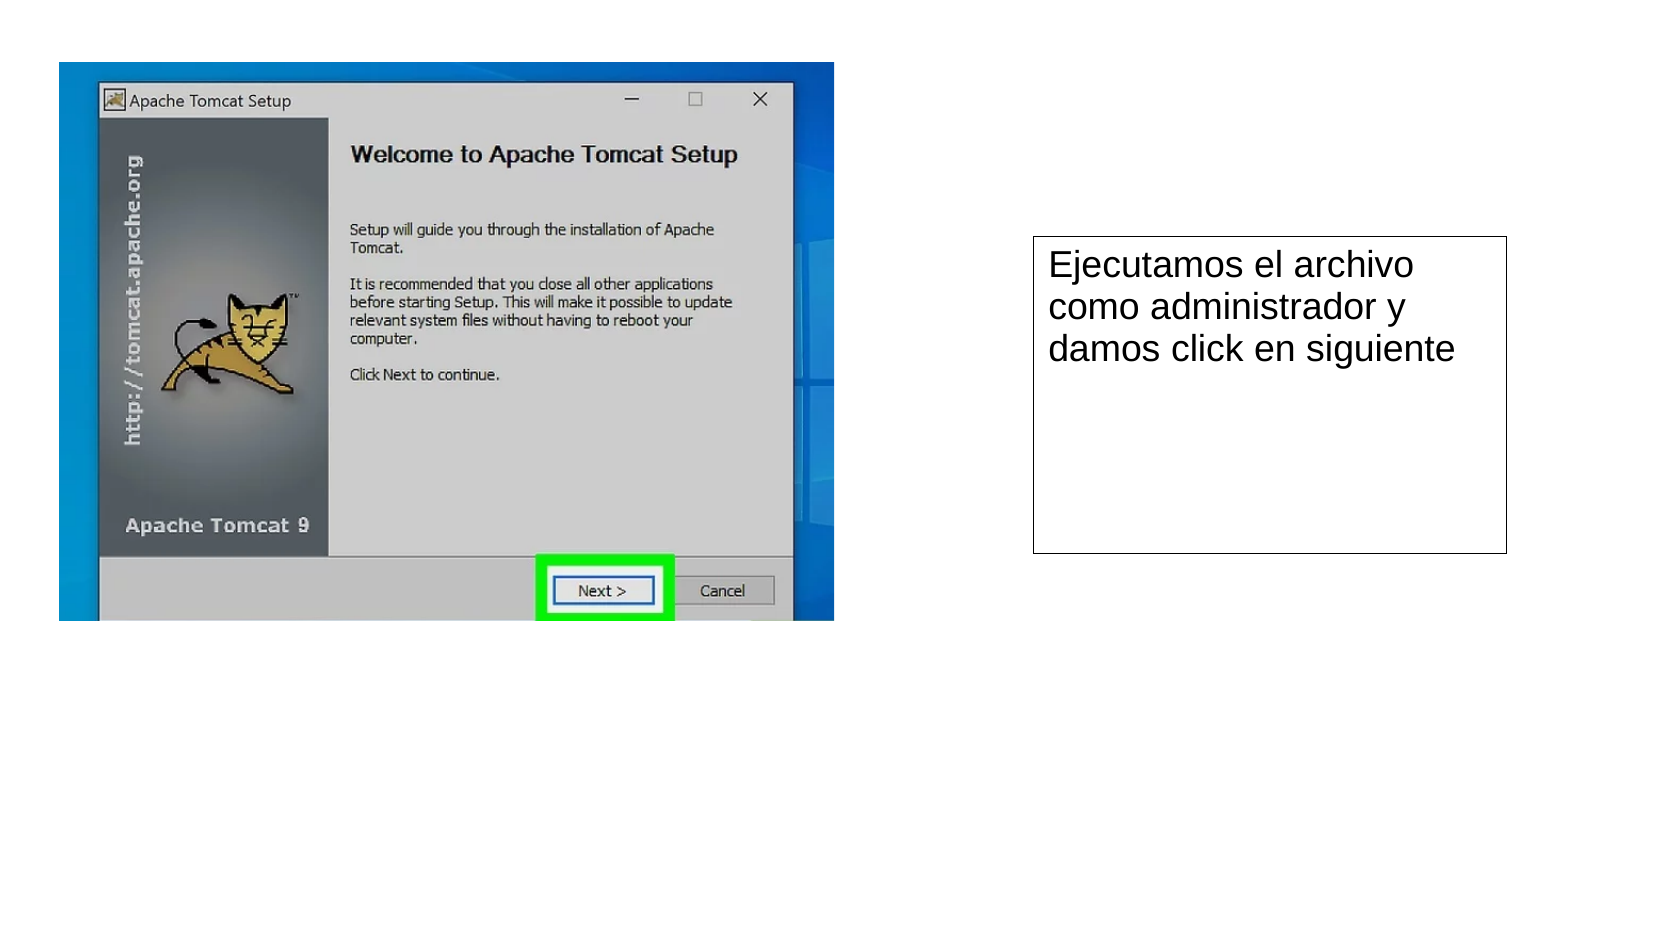

#
Ejecutamos el archivo como administrador y damos click en siguiente